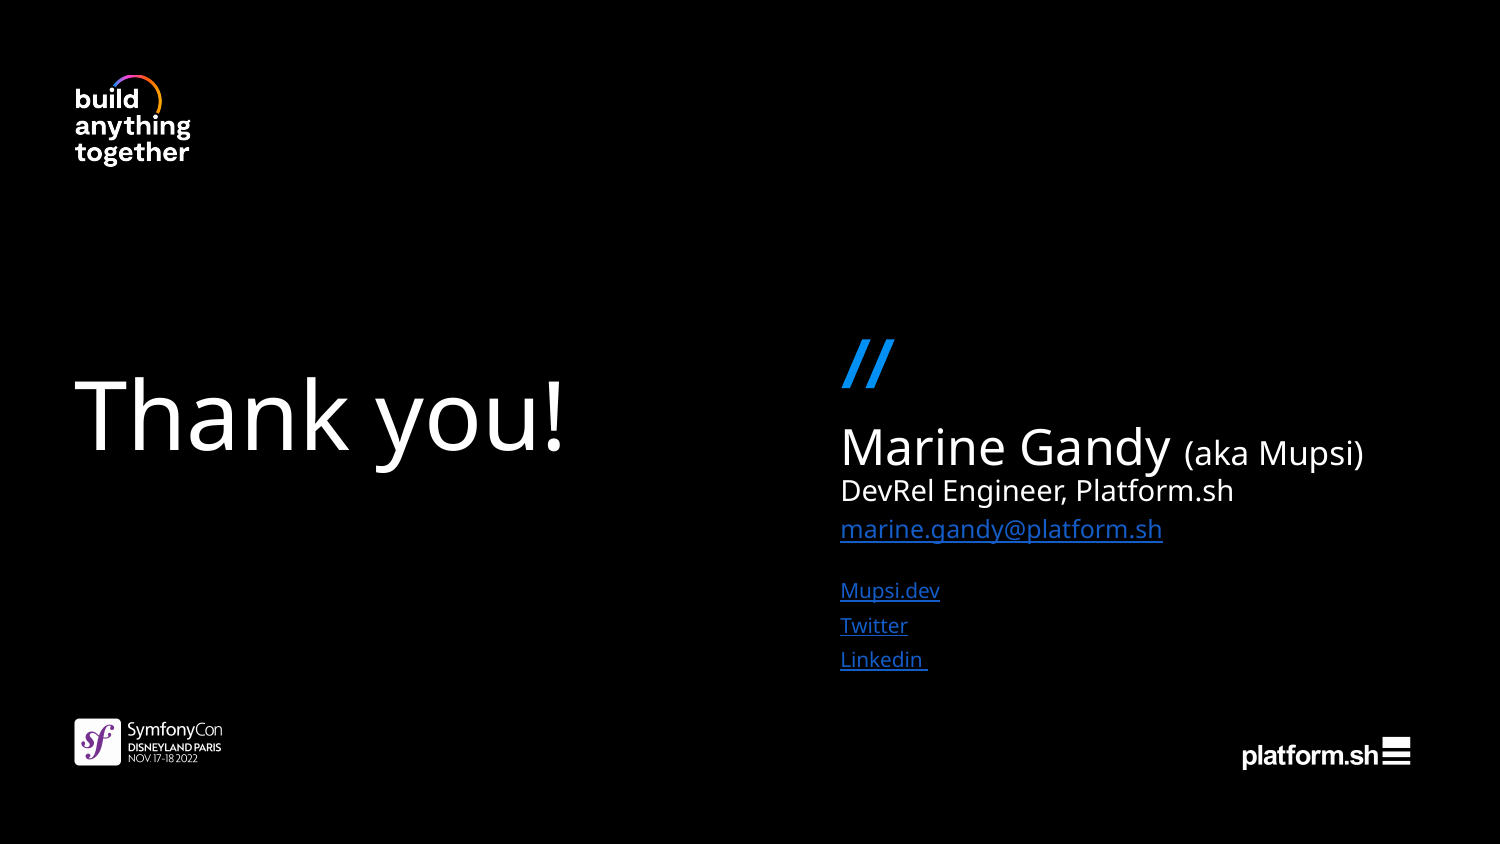

# Marine Gandy (aka Mupsi)
DevRel Engineer, Platform.sh
marine.gandy@platform.sh
Mupsi.dev
Twitter
Linkedin